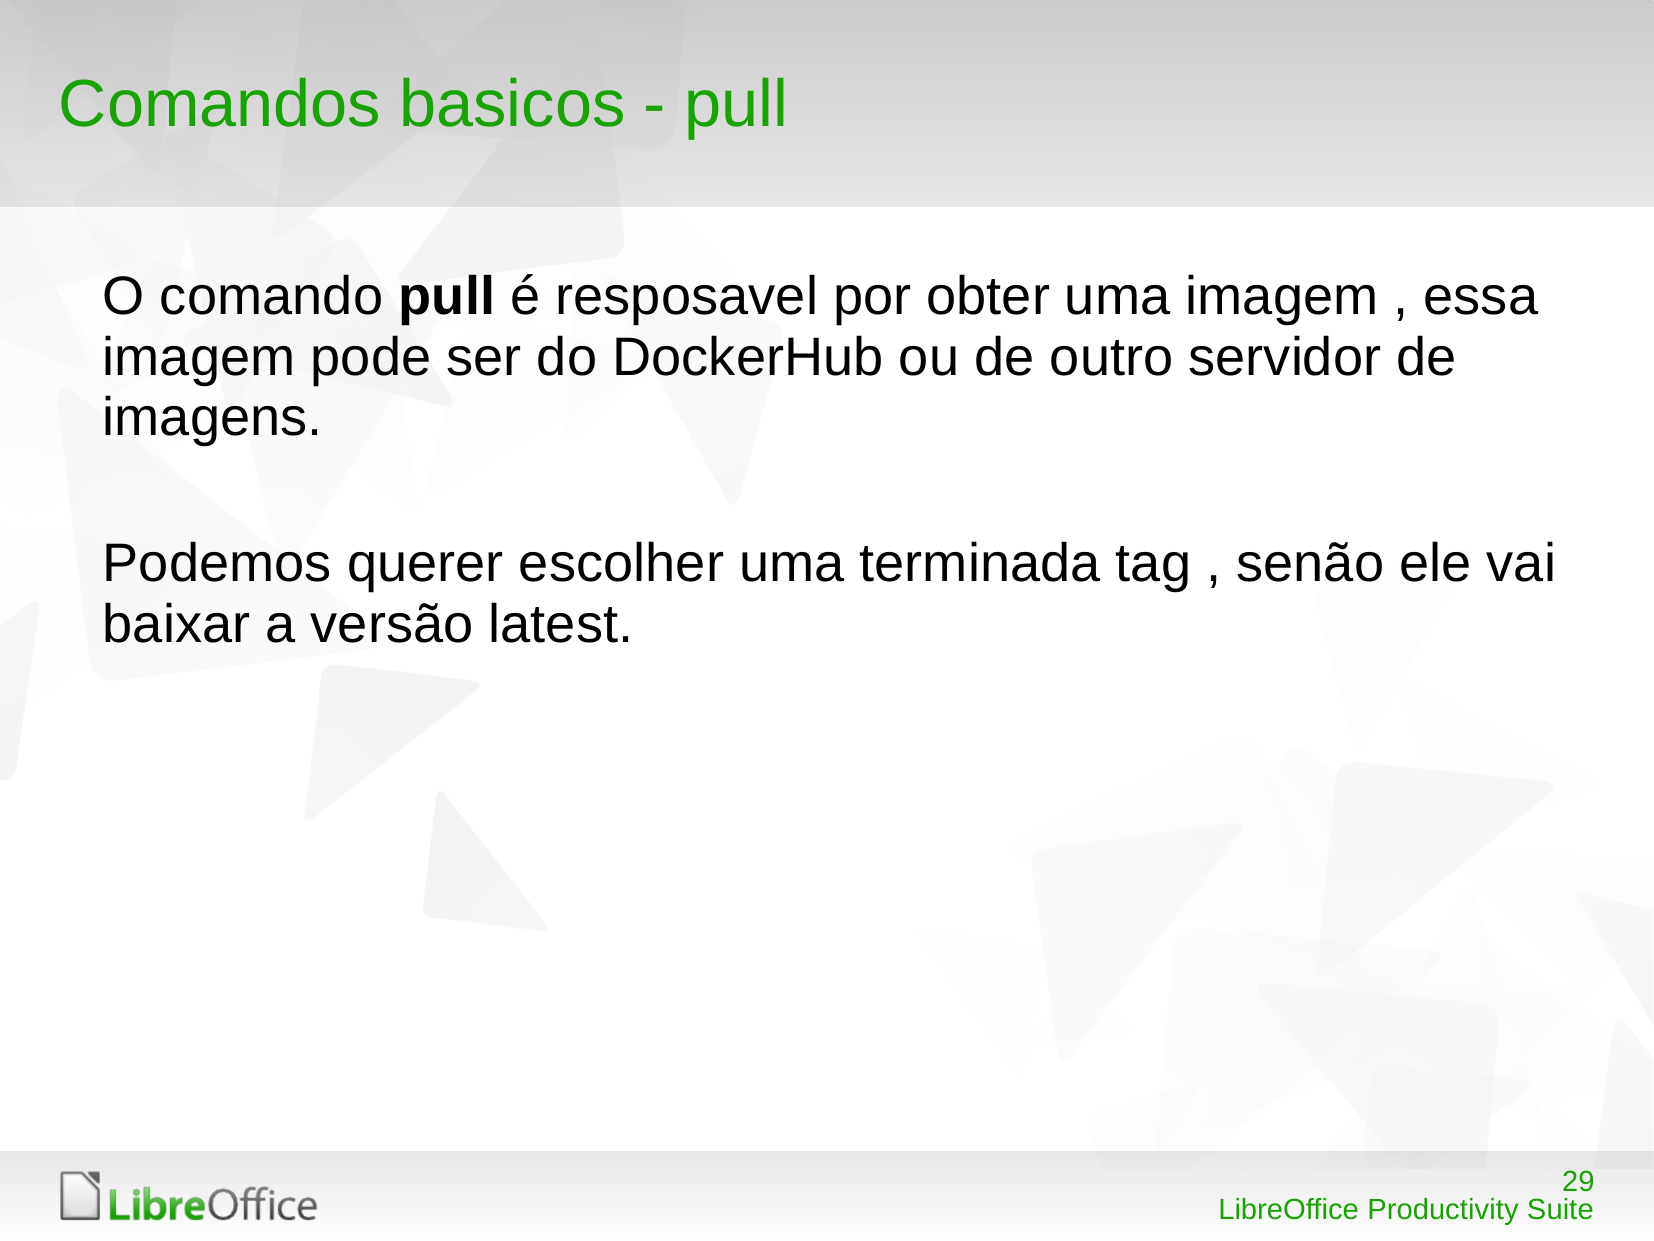

# Comandos basicos - pull
O comando pull é resposavel por obter uma imagem , essa imagem pode ser do DockerHub ou de outro servidor de imagens.
Podemos querer escolher uma terminada tag , senão ele vai baixar a versão latest.
29
LibreOffice Productivity Suite